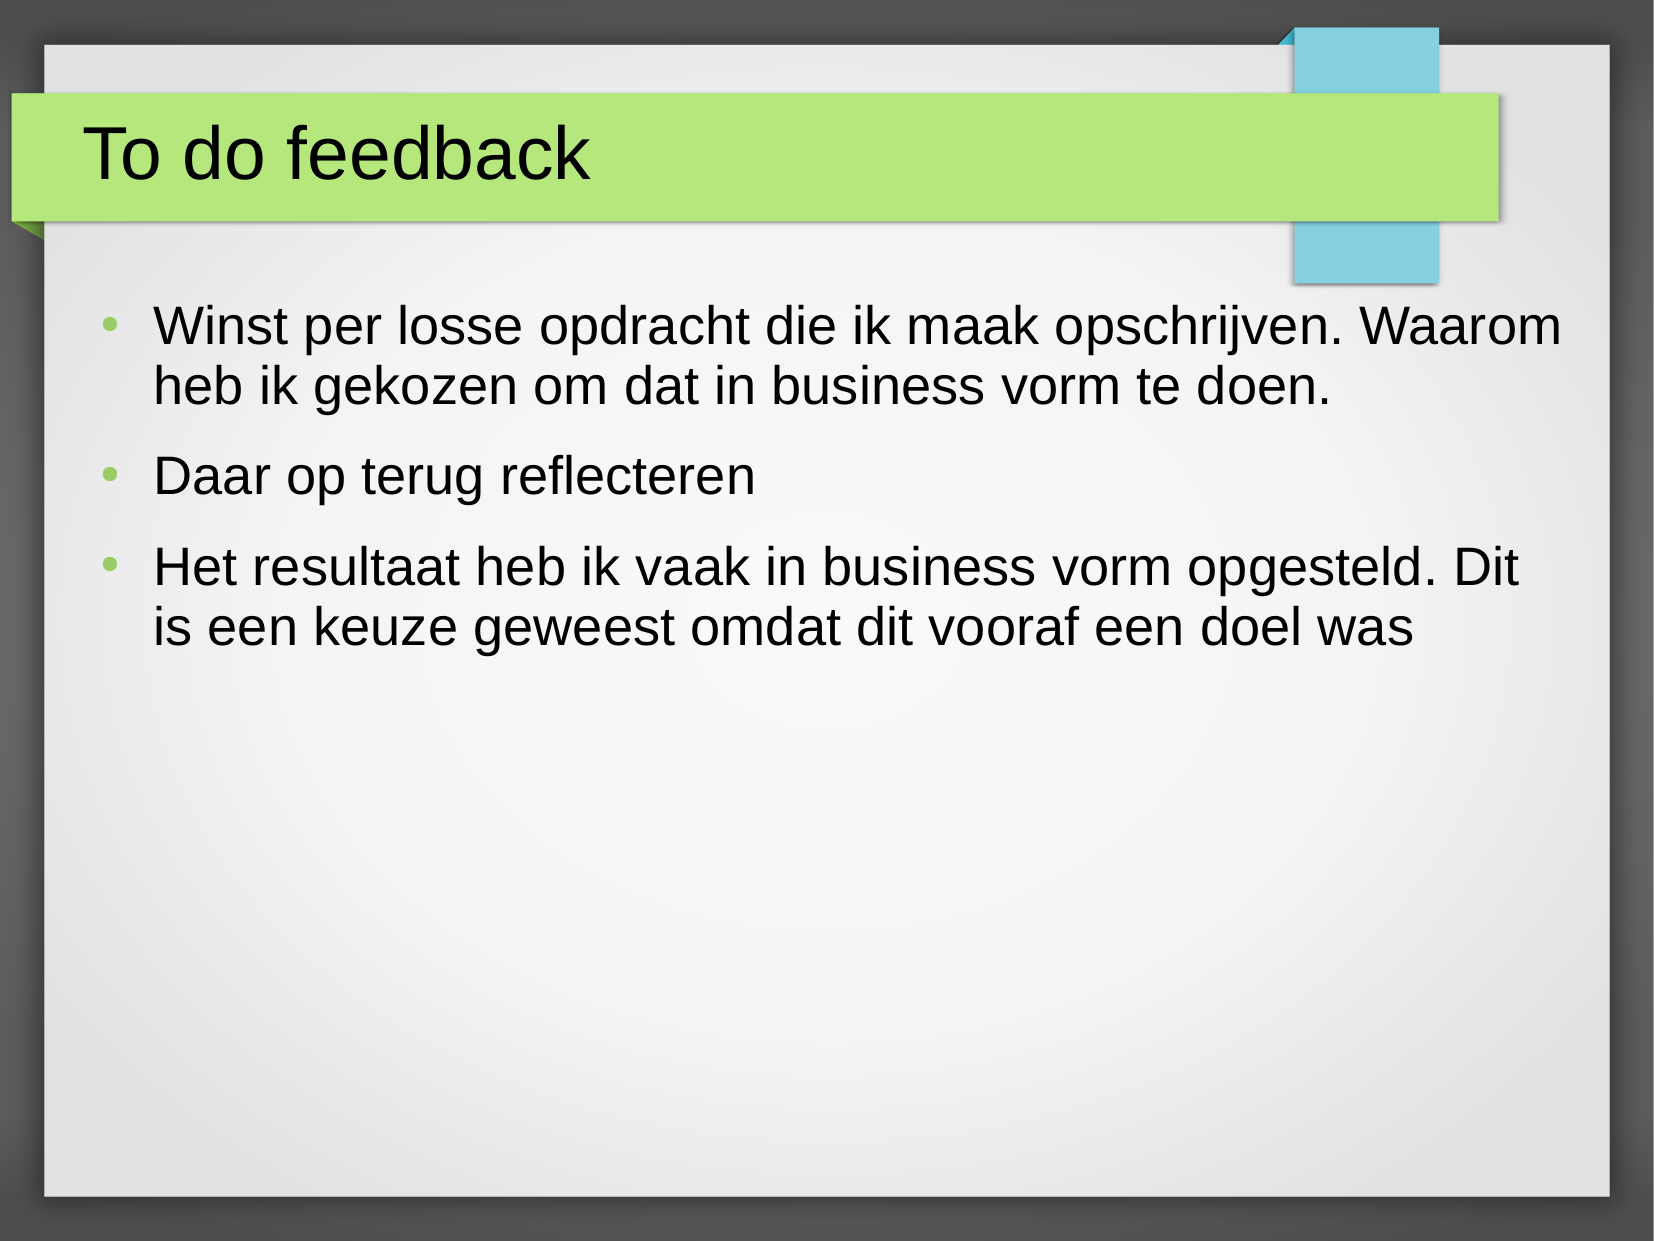

# To do feedback
Winst per losse opdracht die ik maak opschrijven. Waarom heb ik gekozen om dat in business vorm te doen.
Daar op terug reflecteren
Het resultaat heb ik vaak in business vorm opgesteld. Dit is een keuze geweest omdat dit vooraf een doel was